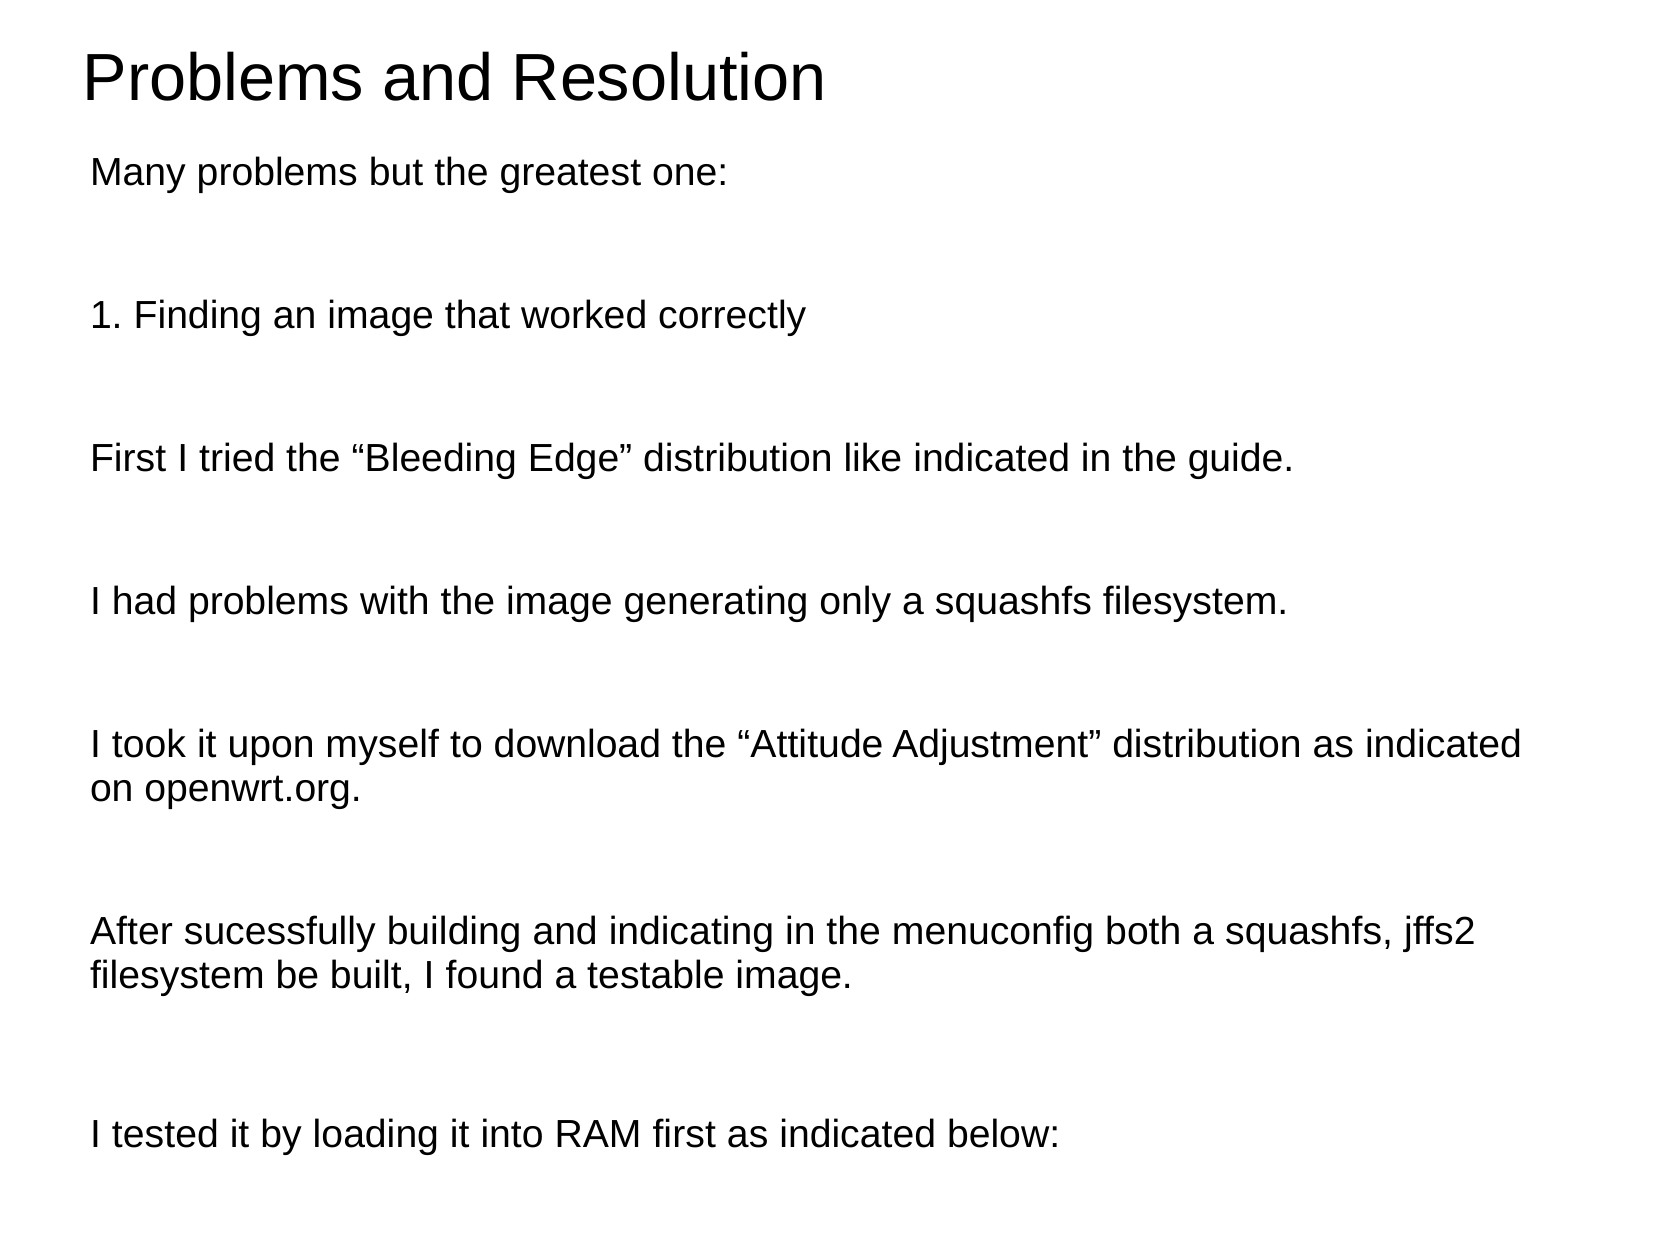

# Problems and Resolution
Many problems but the greatest one:
1. Finding an image that worked correctly
First I tried the “Bleeding Edge” distribution like indicated in the guide.
I had problems with the image generating only a squashfs filesystem.
I took it upon myself to download the “Attitude Adjustment” distribution as indicated on openwrt.org.
After sucessfully building and indicating in the menuconfig both a squashfs, jffs2 filesystem be built, I found a testable image.
I tested it by loading it into RAM first as indicated below: